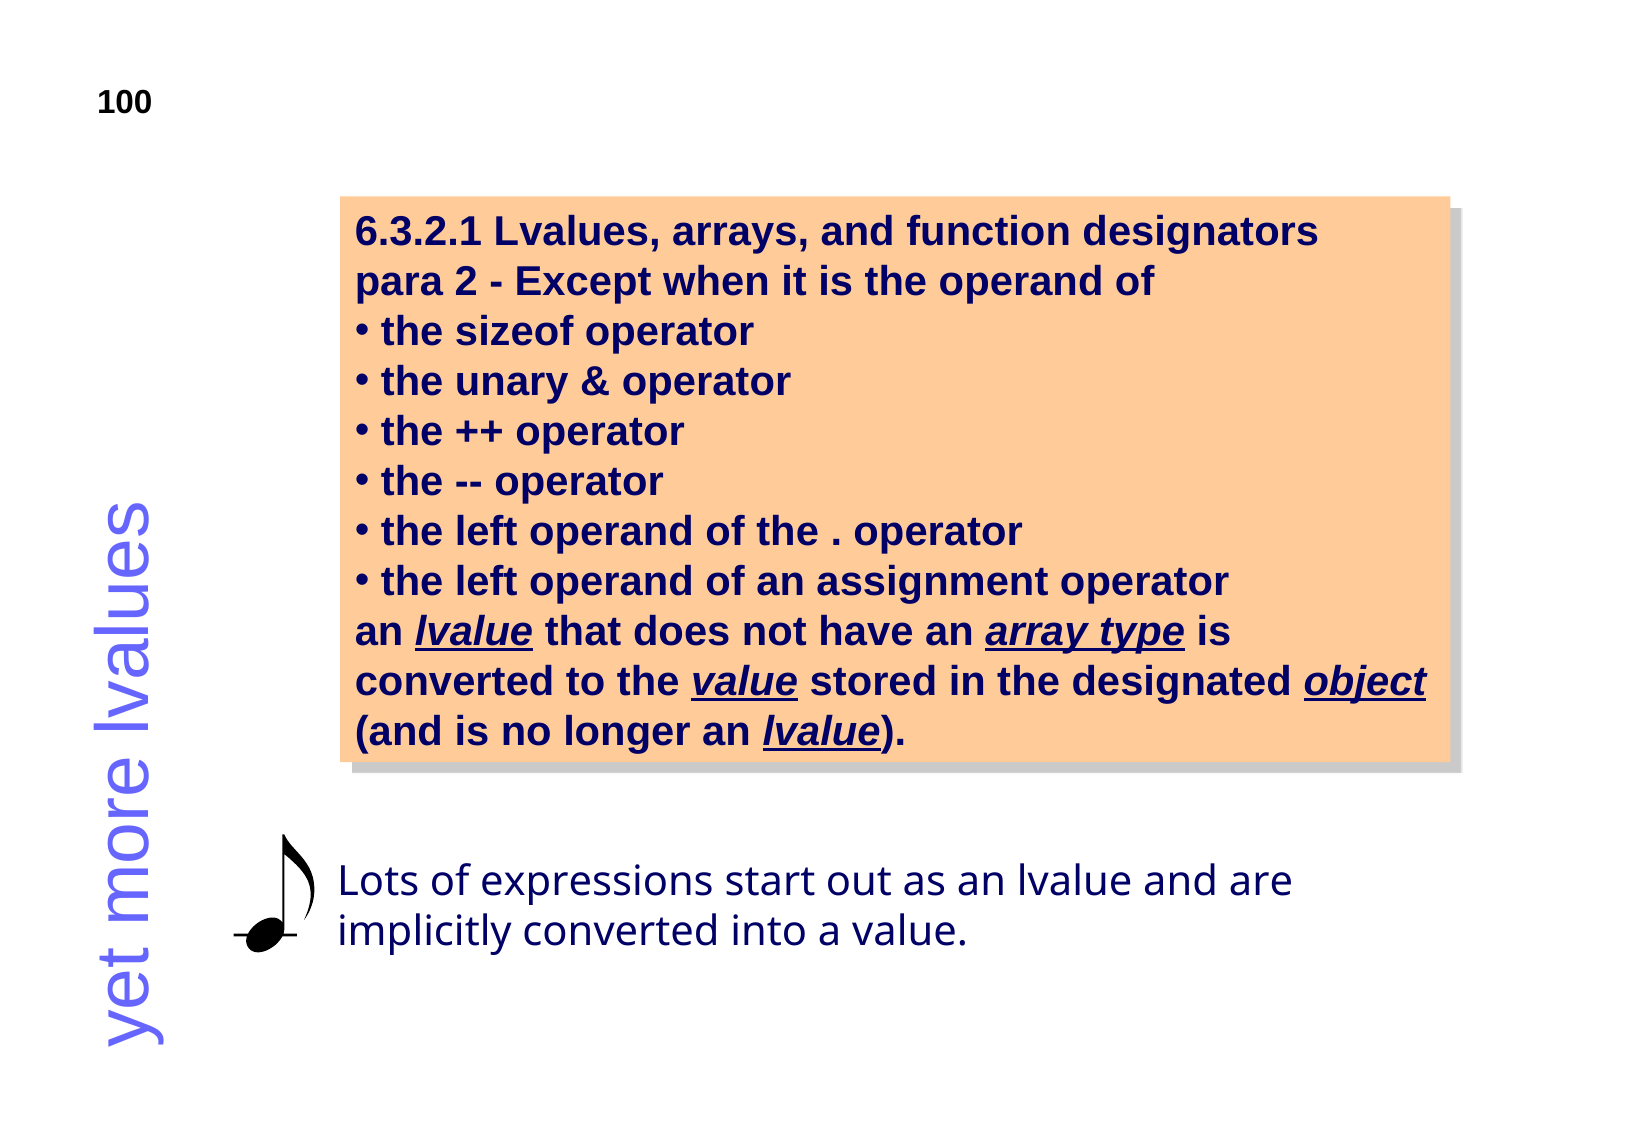

100
6.3.2.1 Lvalues, arrays, and function designators
para 2 - Except when it is the operand of
 the sizeof operator
 the unary & operator
 the ++ operator
 the -- operator
 the left operand of the . operator
 the left operand of an assignment operator
an lvalue that does not have an array type is converted to the value stored in the designated object (and is no longer an lvalue).
# yet more lvalues
Lots of expressions start out as an lvalue and are implicitly converted into a value.